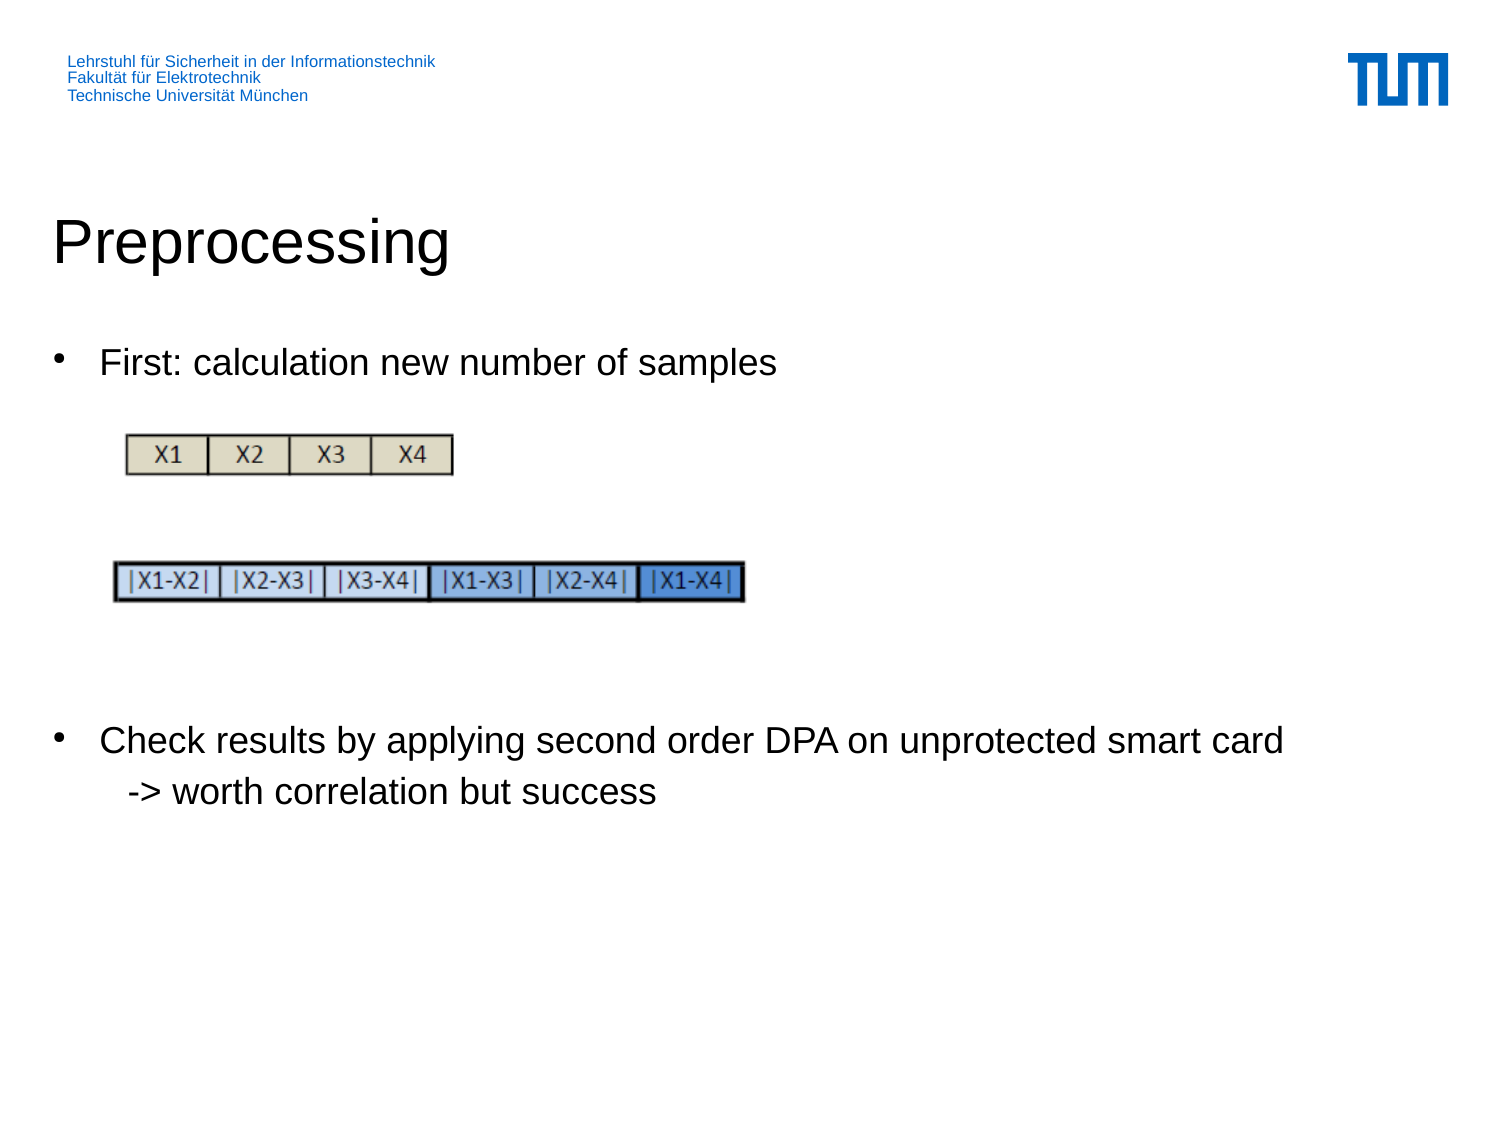

# Preprocessing
First: calculation new number of samples
Check results by applying second order DPA on unprotected smart card
	-> worth correlation but success